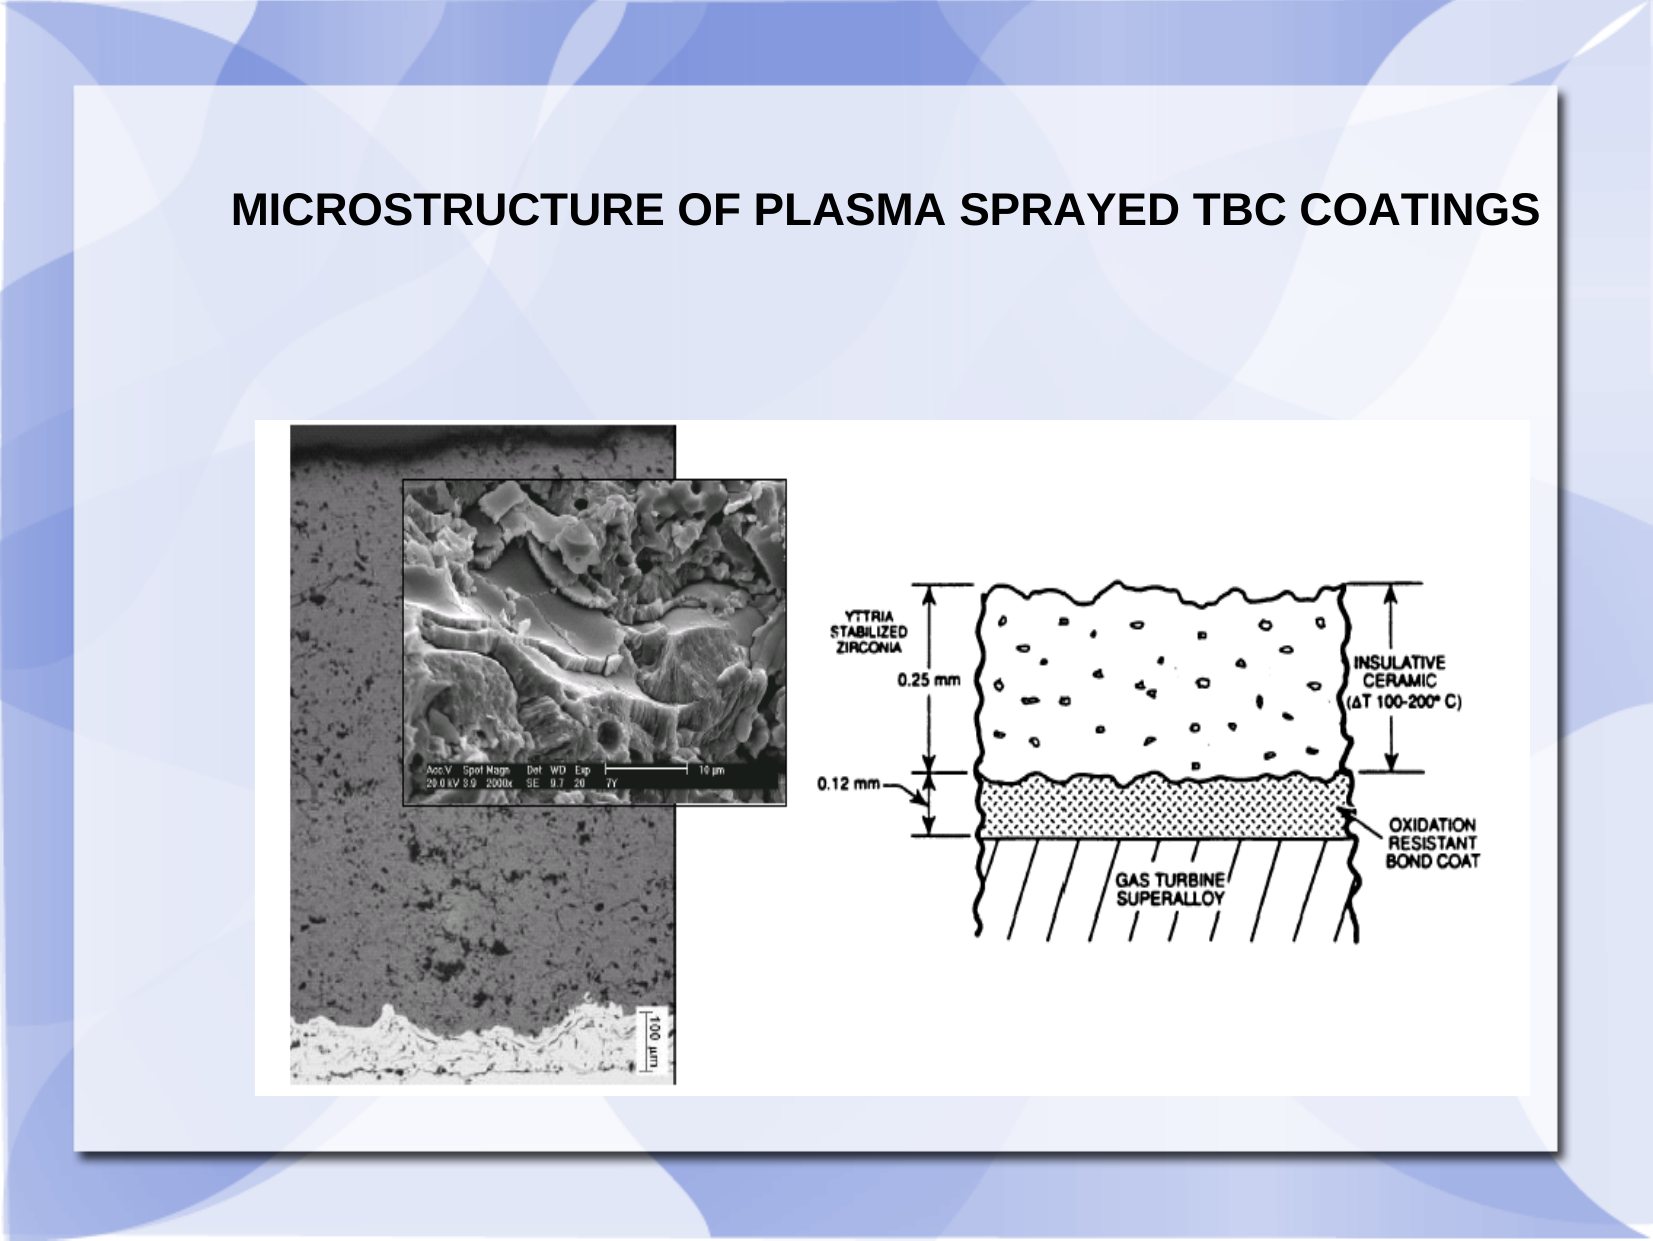

# MICROSTRUCTURE OF PLASMA SPRAYED TBC COATINGS